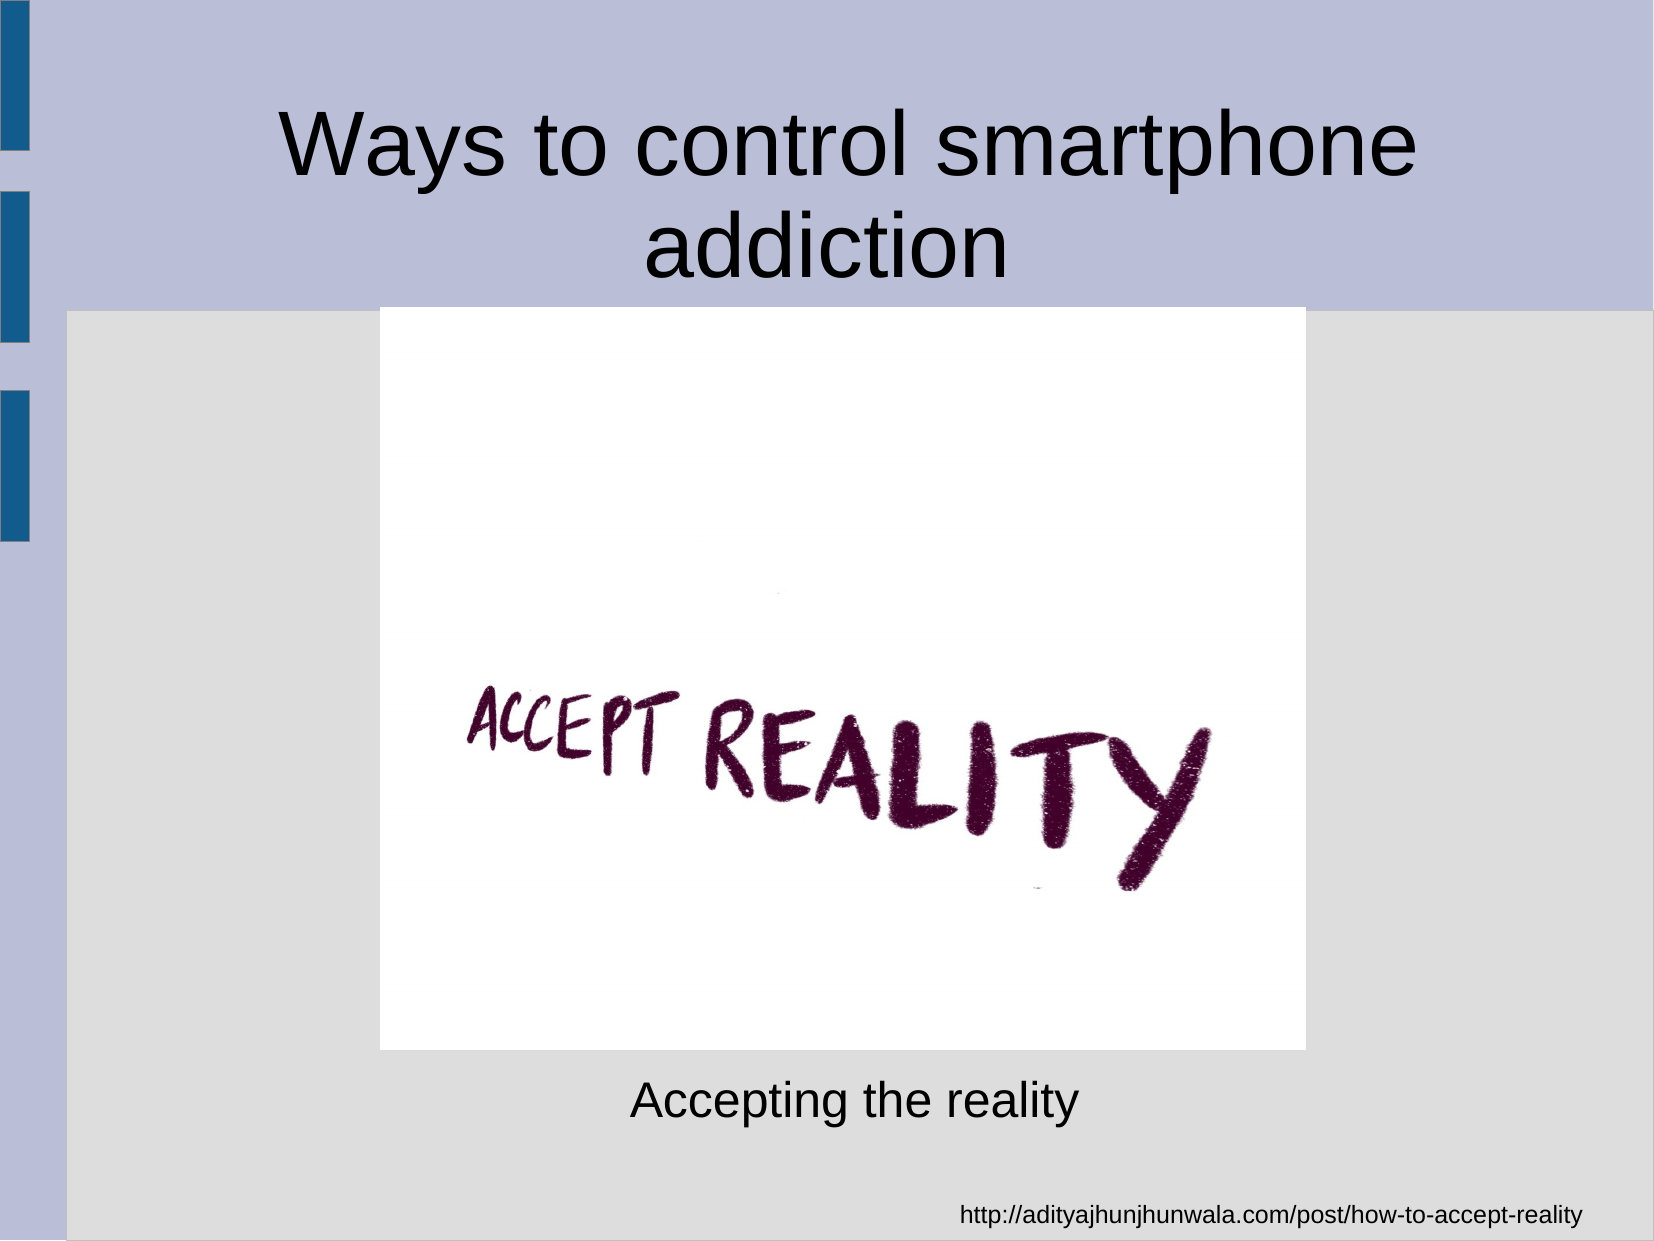

# Ways to control smartphone addiction
Accepting the reality
http://adityajhunjhunwala.com/post/how-to-accept-reality